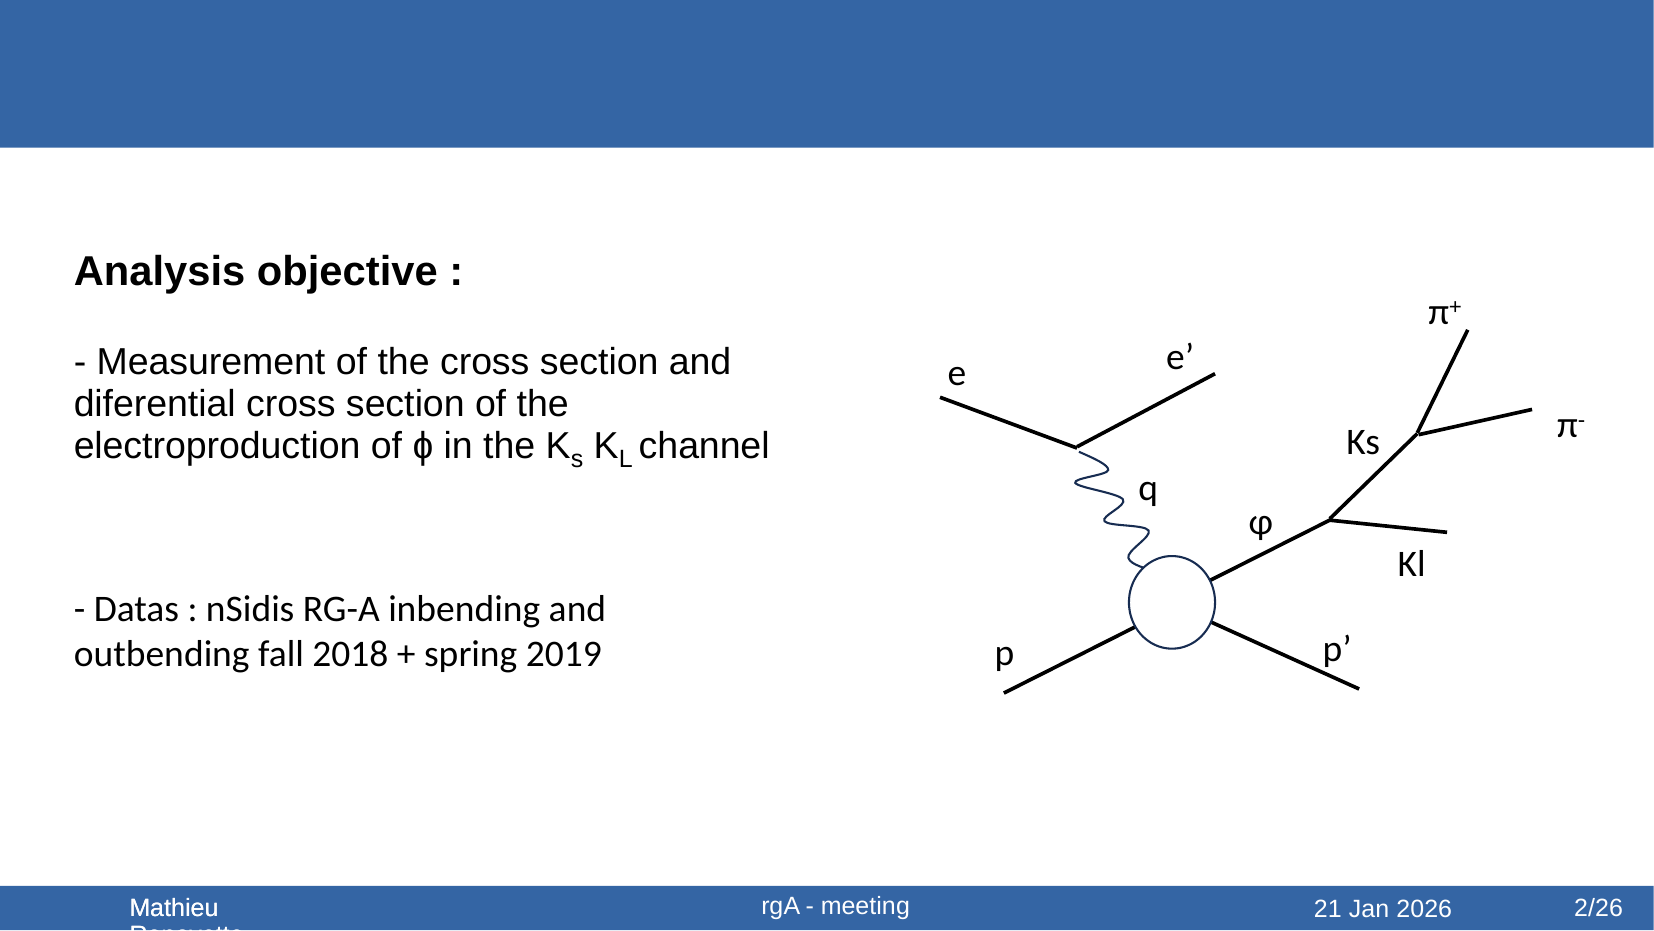

Analysis objective :
- Measurement of the cross section and diferential cross section of the electroproduction of ɸ in the Ks KL channel
π+
e’
e
π-
Ks
q
ɸ
Kl
- Datas : nSidis RG-A inbending and
outbending fall 2018 + spring 2019
p’
p
 rgA - meeting
Mathieu Ronayette
2/26
Mathieu Ronayette
21 Jan 2026